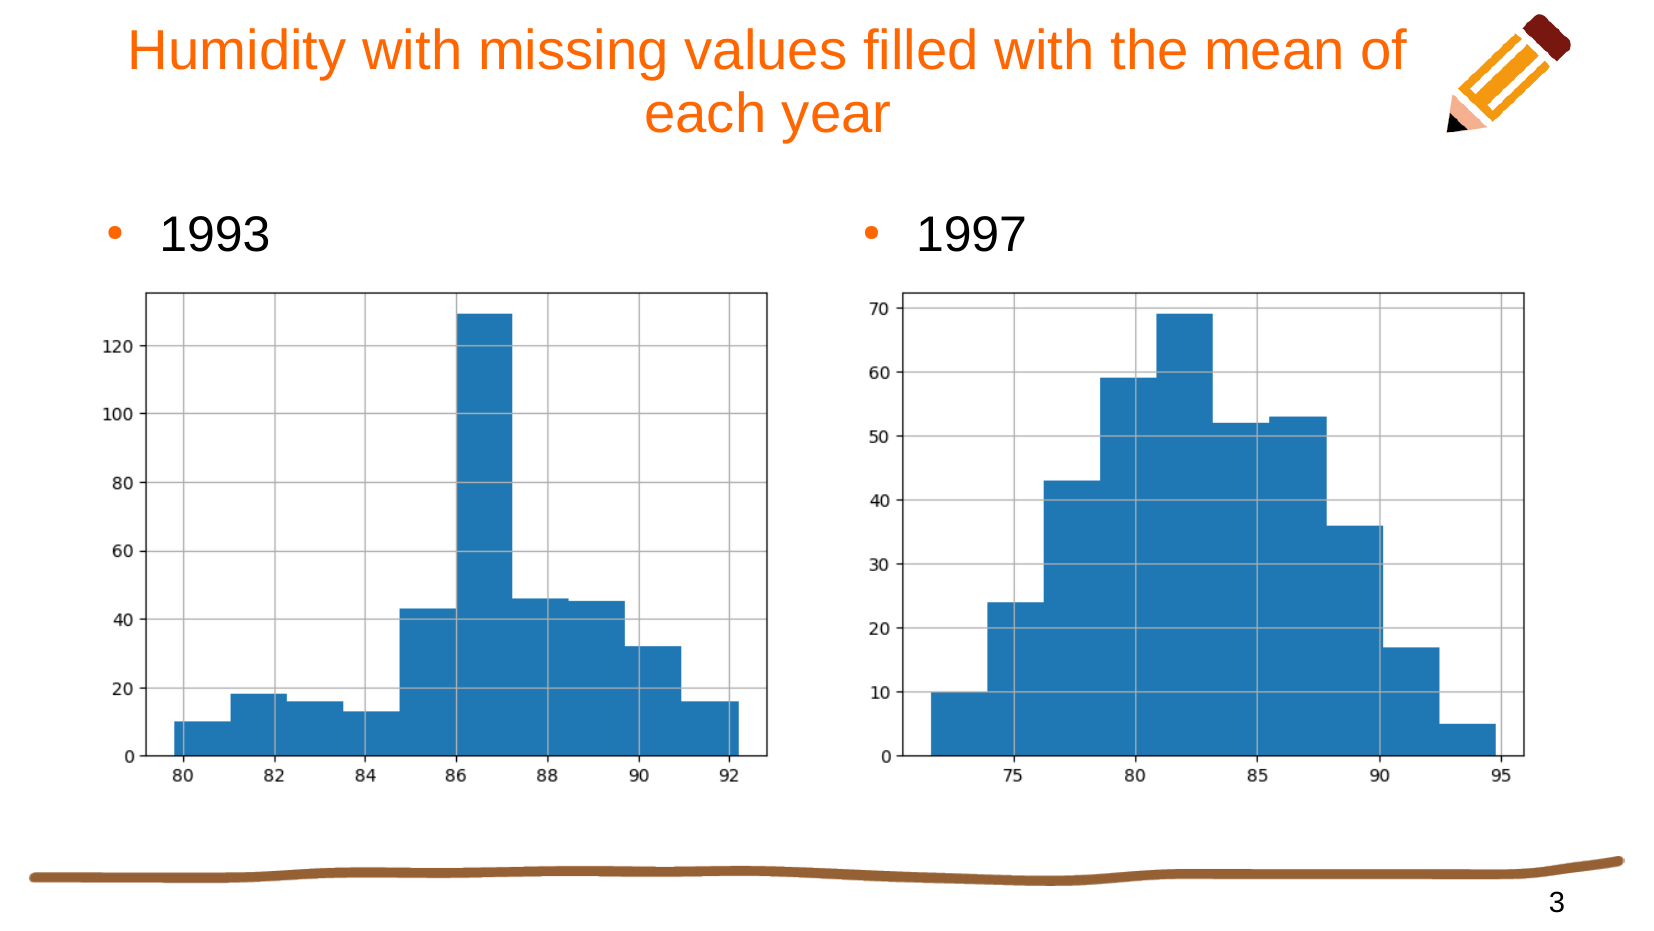

# Humidity with missing values filled with the mean of each year
1993
1997
3